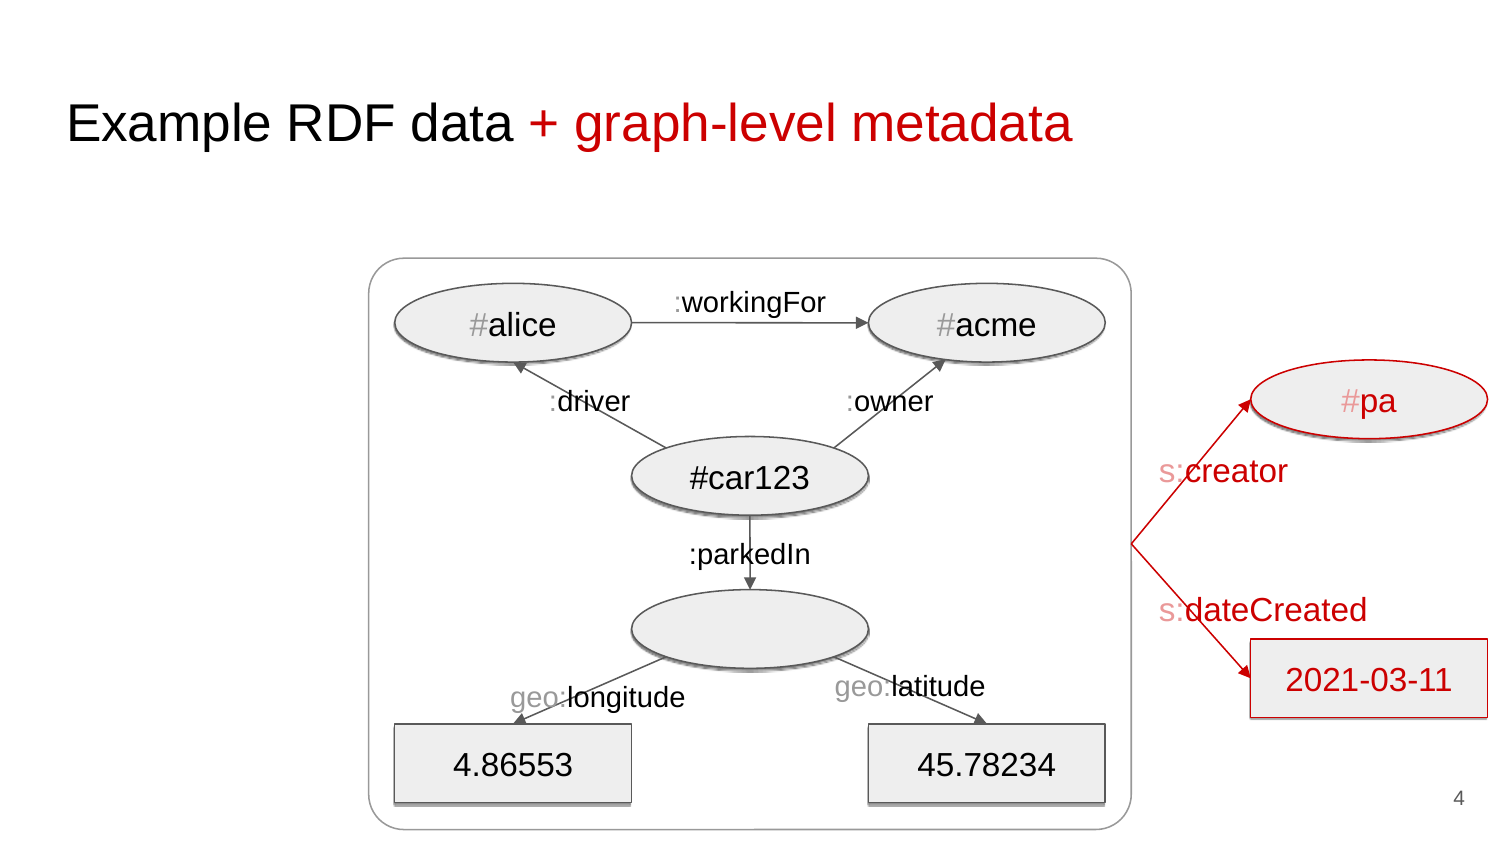

# Example RDF data + graph-level metadata
:workingFor
#alice
#acme
#pa
:driver
:owner
#car123
s:creator
:parkedIn
s:dateCreated
2021-03-11
geo:latitude
geo:longitude
4.86553
45.78234